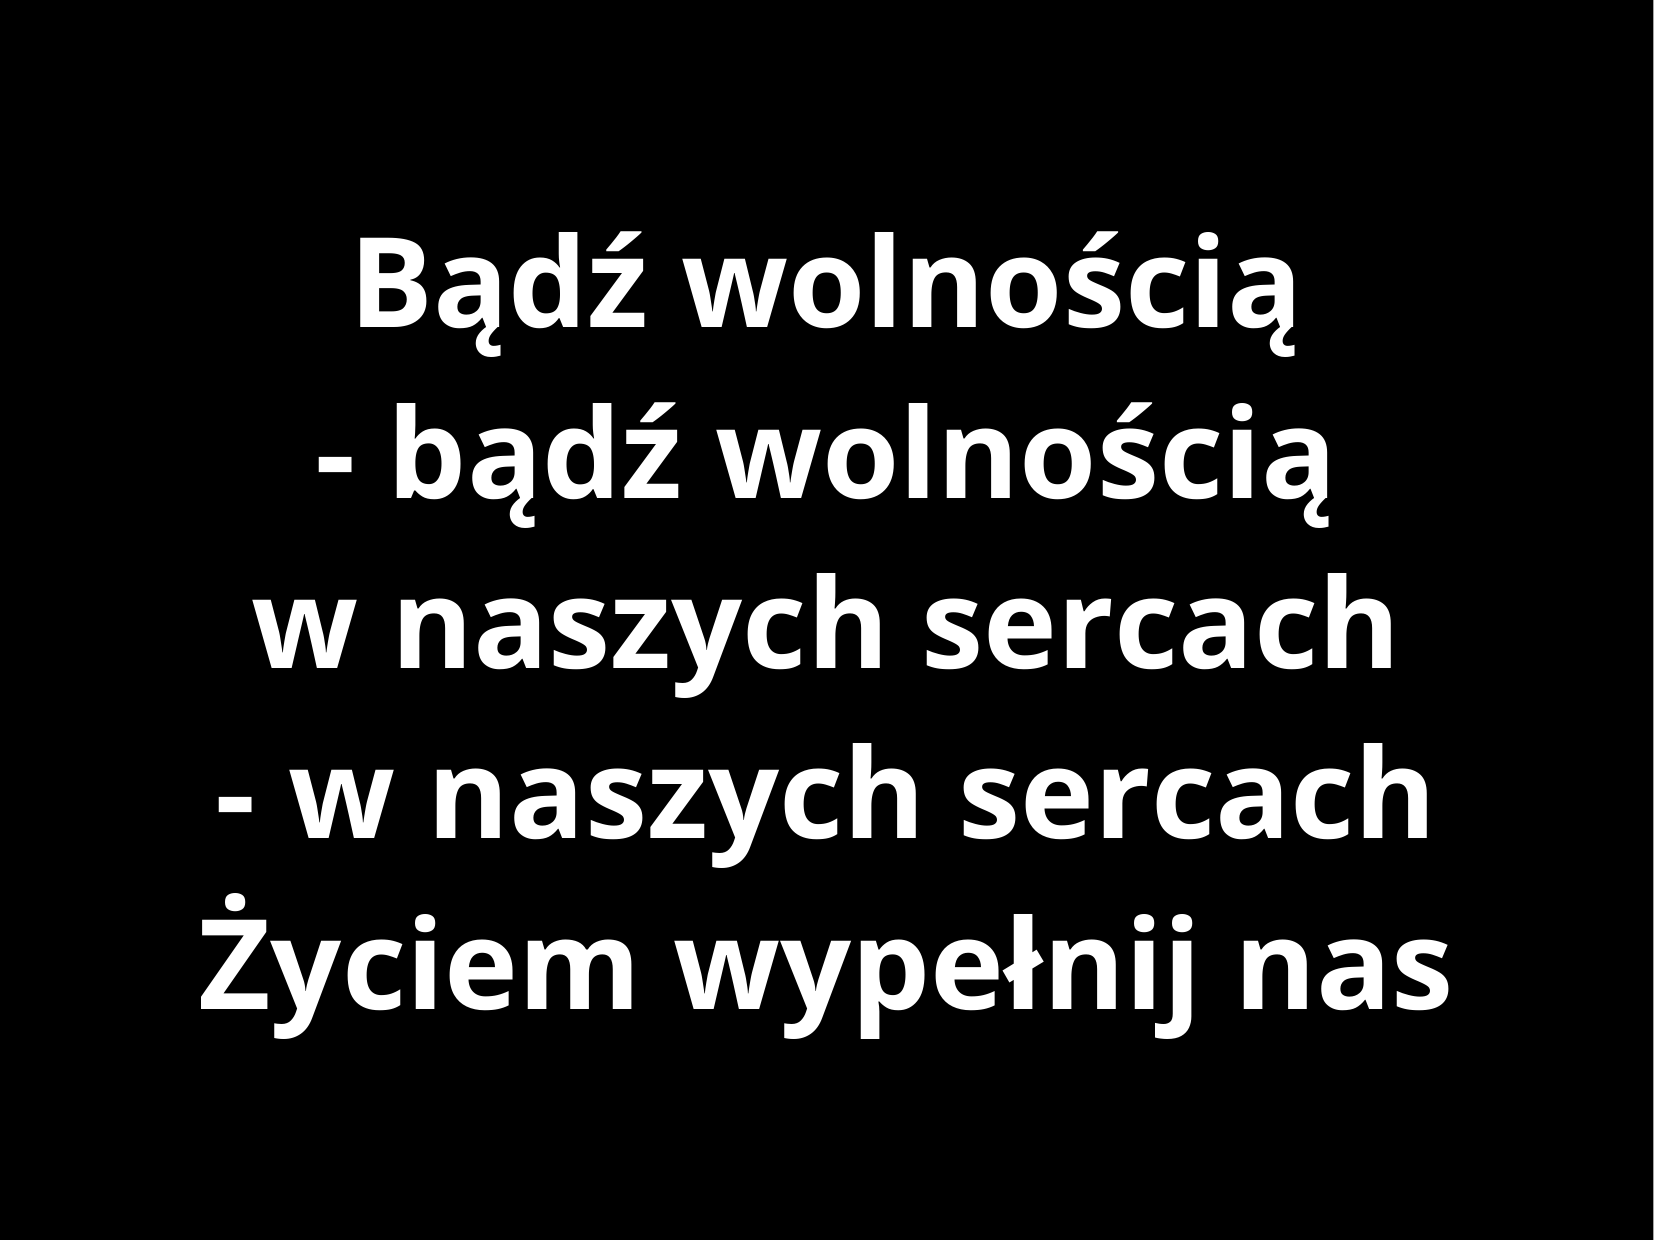

# Bądź wolnością - bądź wolnością w naszych sercach - w naszych sercach Życiem wypełnij nas